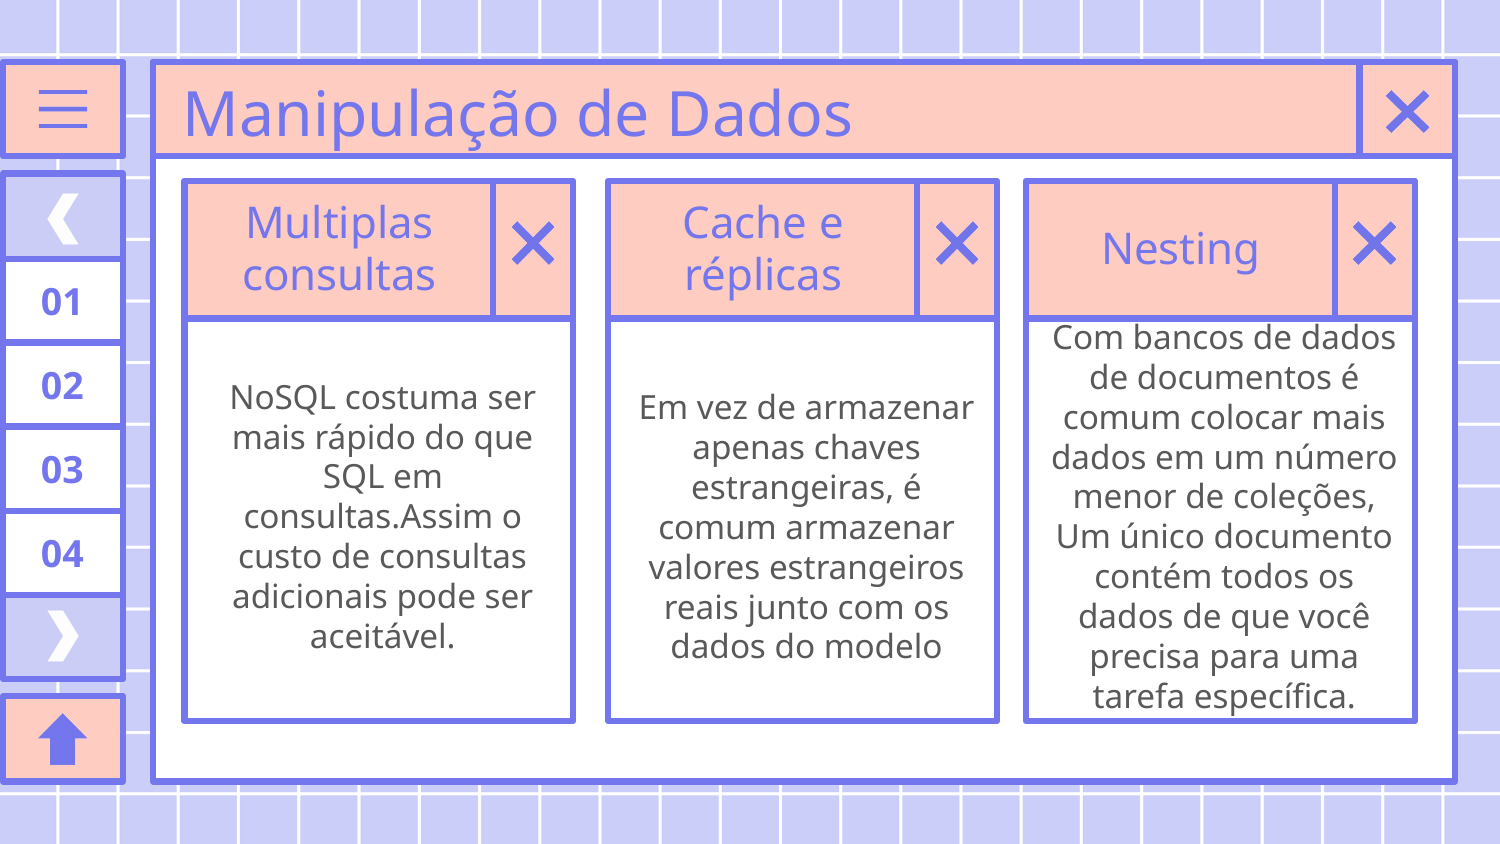

# Manipulação de Dados
Multiplas consultas
Cache e réplicas
Nesting
01
NoSQL costuma ser mais rápido do que SQL em consultas.Assim o custo de consultas adicionais pode ser aceitável.
Com bancos de dados de documentos é comum colocar mais dados em um número menor de coleções, Um único documento contém todos os dados de que você precisa para uma tarefa específica.
Em vez de armazenar apenas chaves estrangeiras, é comum armazenar valores estrangeiros reais junto com os dados do modelo
02
03
04